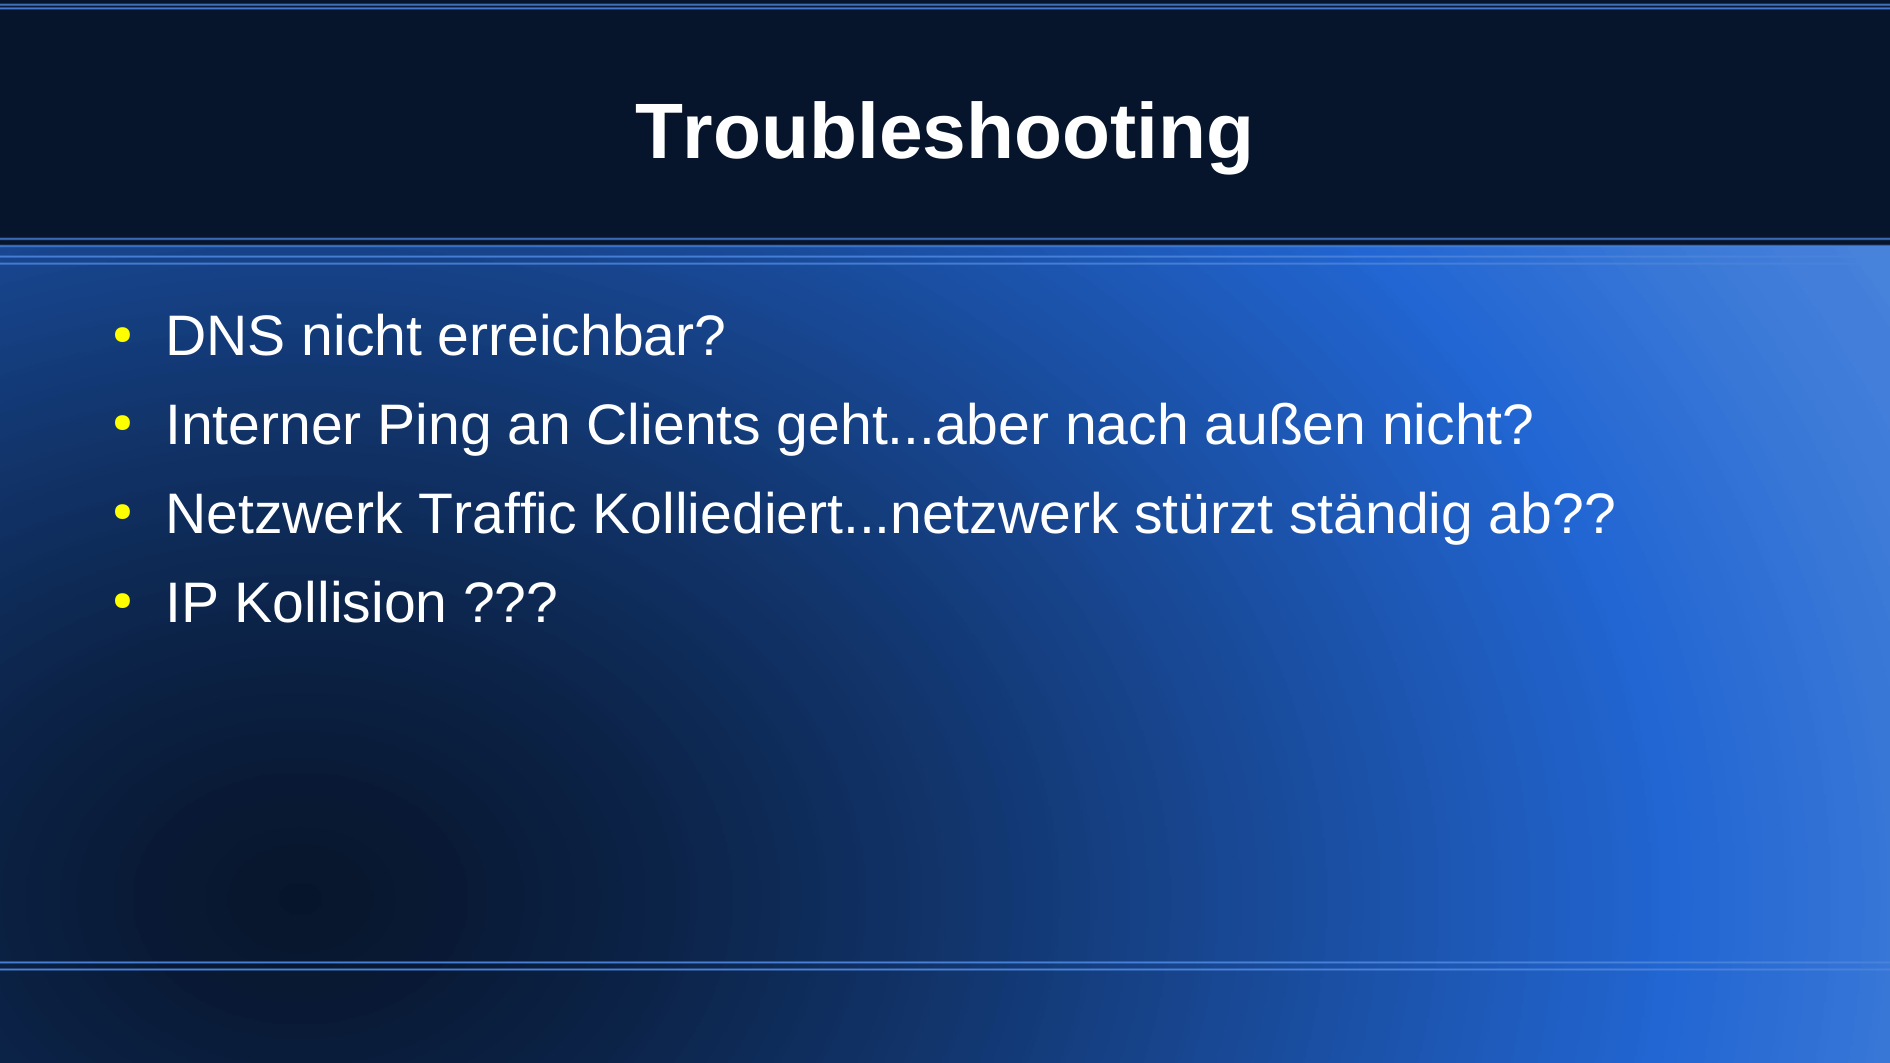

# Troubleshooting
DNS nicht erreichbar?
Interner Ping an Clients geht...aber nach außen nicht?
Netzwerk Traffic Kolliediert...netzwerk stürzt ständig ab??
IP Kollision ???